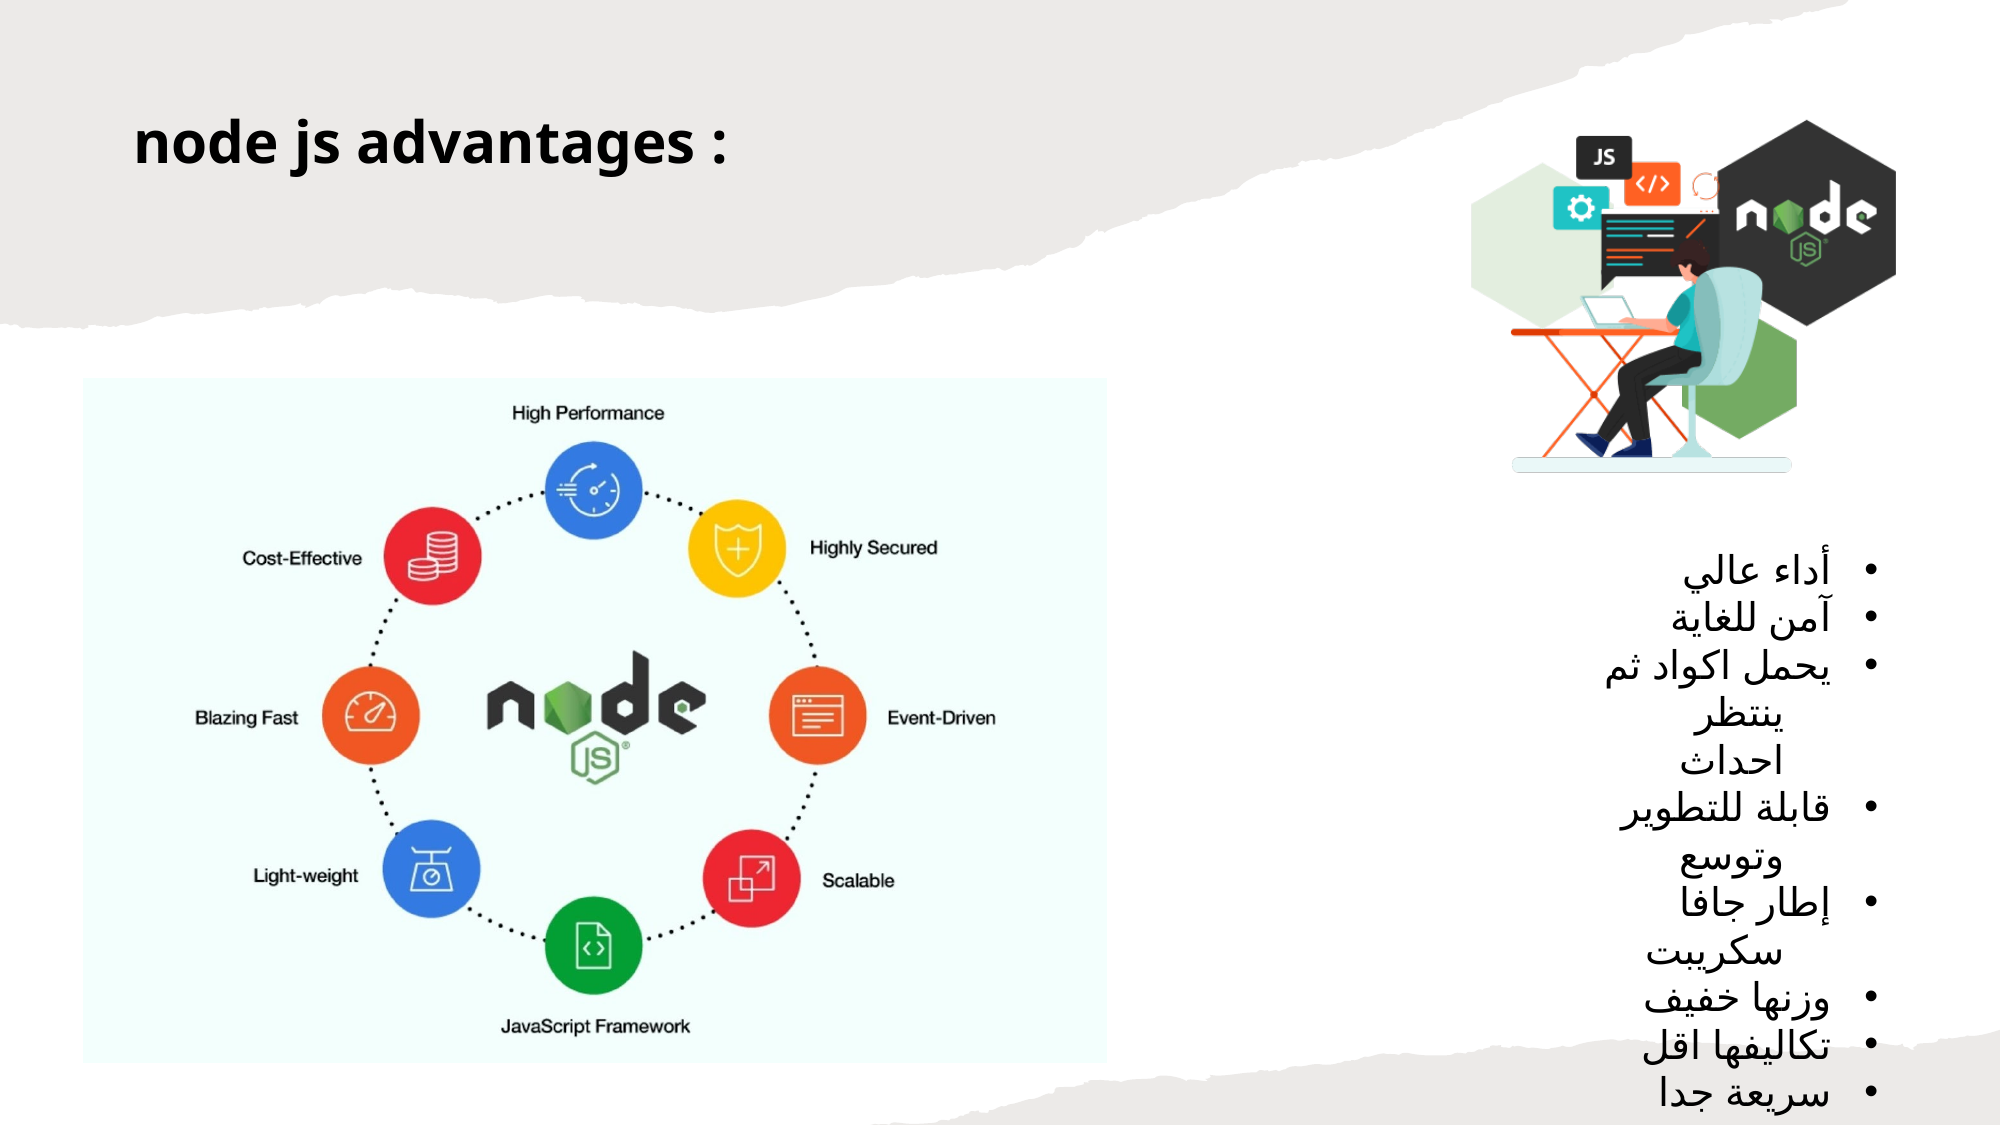

# node js advantages :
أداء عالي
آمن للغاية
يحمل اكواد ثم ينتظر احداث
قابلة للتطوير وتوسع
إطار جافا سكريبت
وزنها خفيف
تكاليفها اقل
سريعة جدا